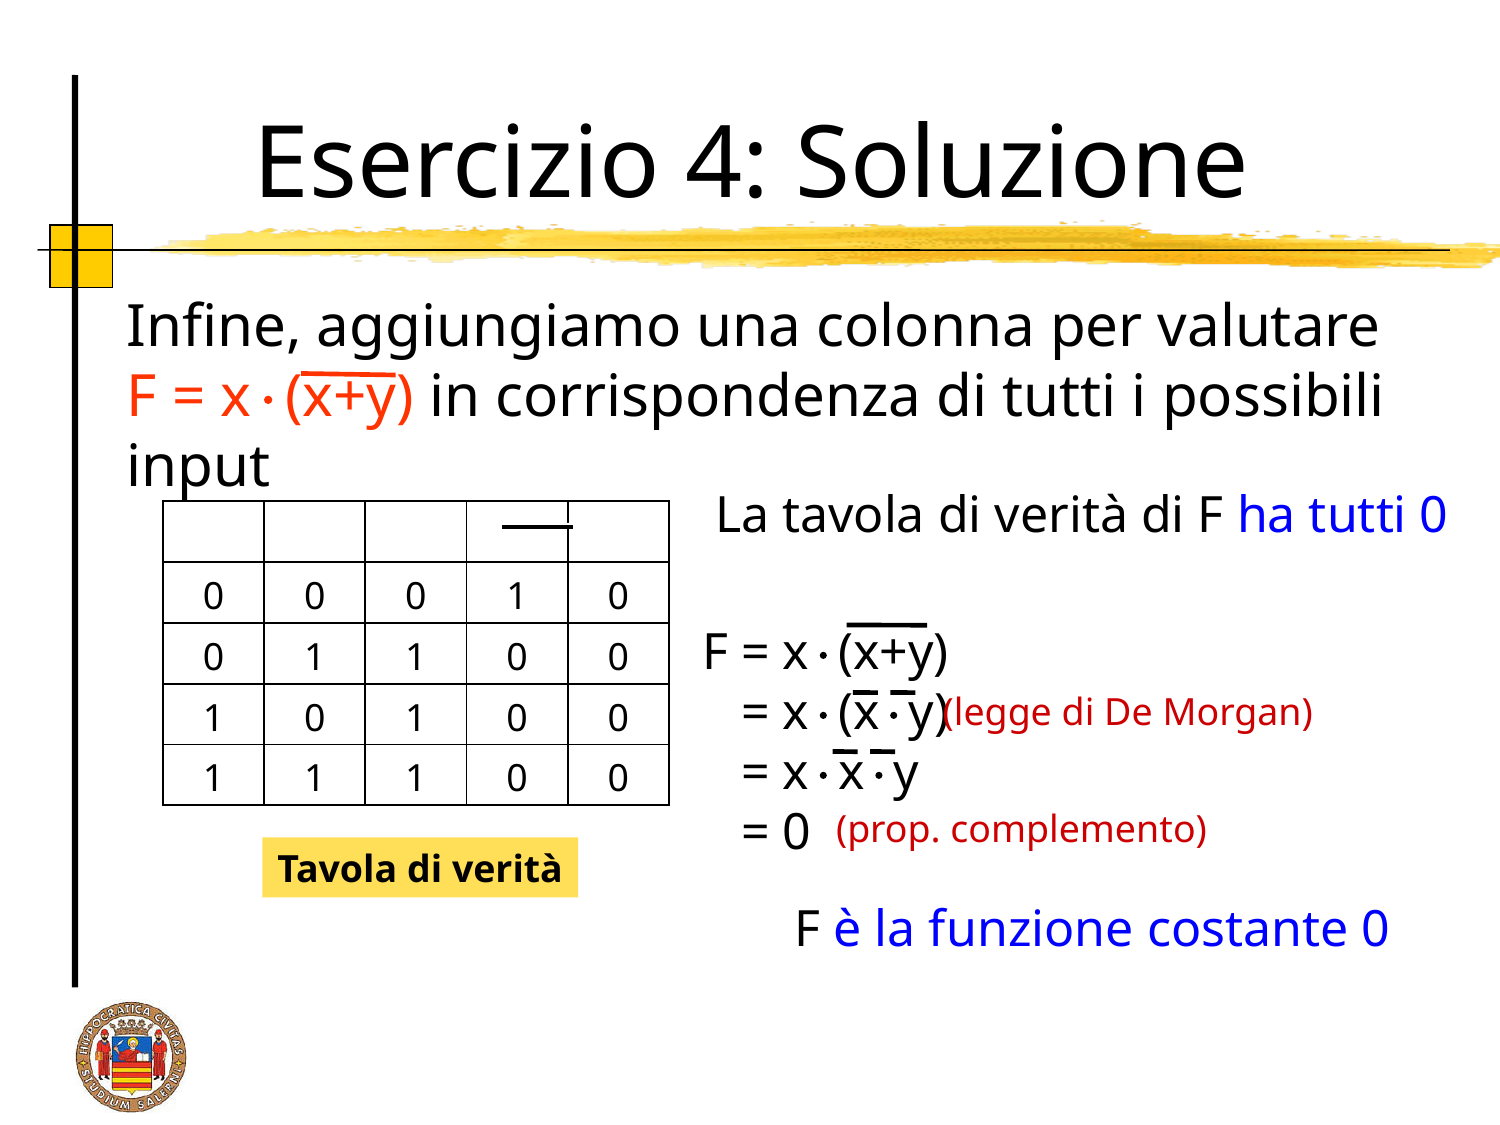

# Esercizio 4: Soluzione
Infine, aggiungiamo una colonna per valutare
F = x(x+y) in corrispondenza di tutti i possibili input
La tavola di verità di F ha tutti 0
| x | y | x+y | x+y | F |
| --- | --- | --- | --- | --- |
| 0 | 0 | 0 | 1 | 0 |
| 0 | 1 | 1 | 0 | 0 |
| 1 | 0 | 1 | 0 | 0 |
| 1 | 1 | 1 | 0 | 0 |
F = x(x+y)
 = x(xy)
 = xxy
 = 0
(legge di De Morgan)
(prop. complemento)
Tavola di verità
F è la funzione costante 0